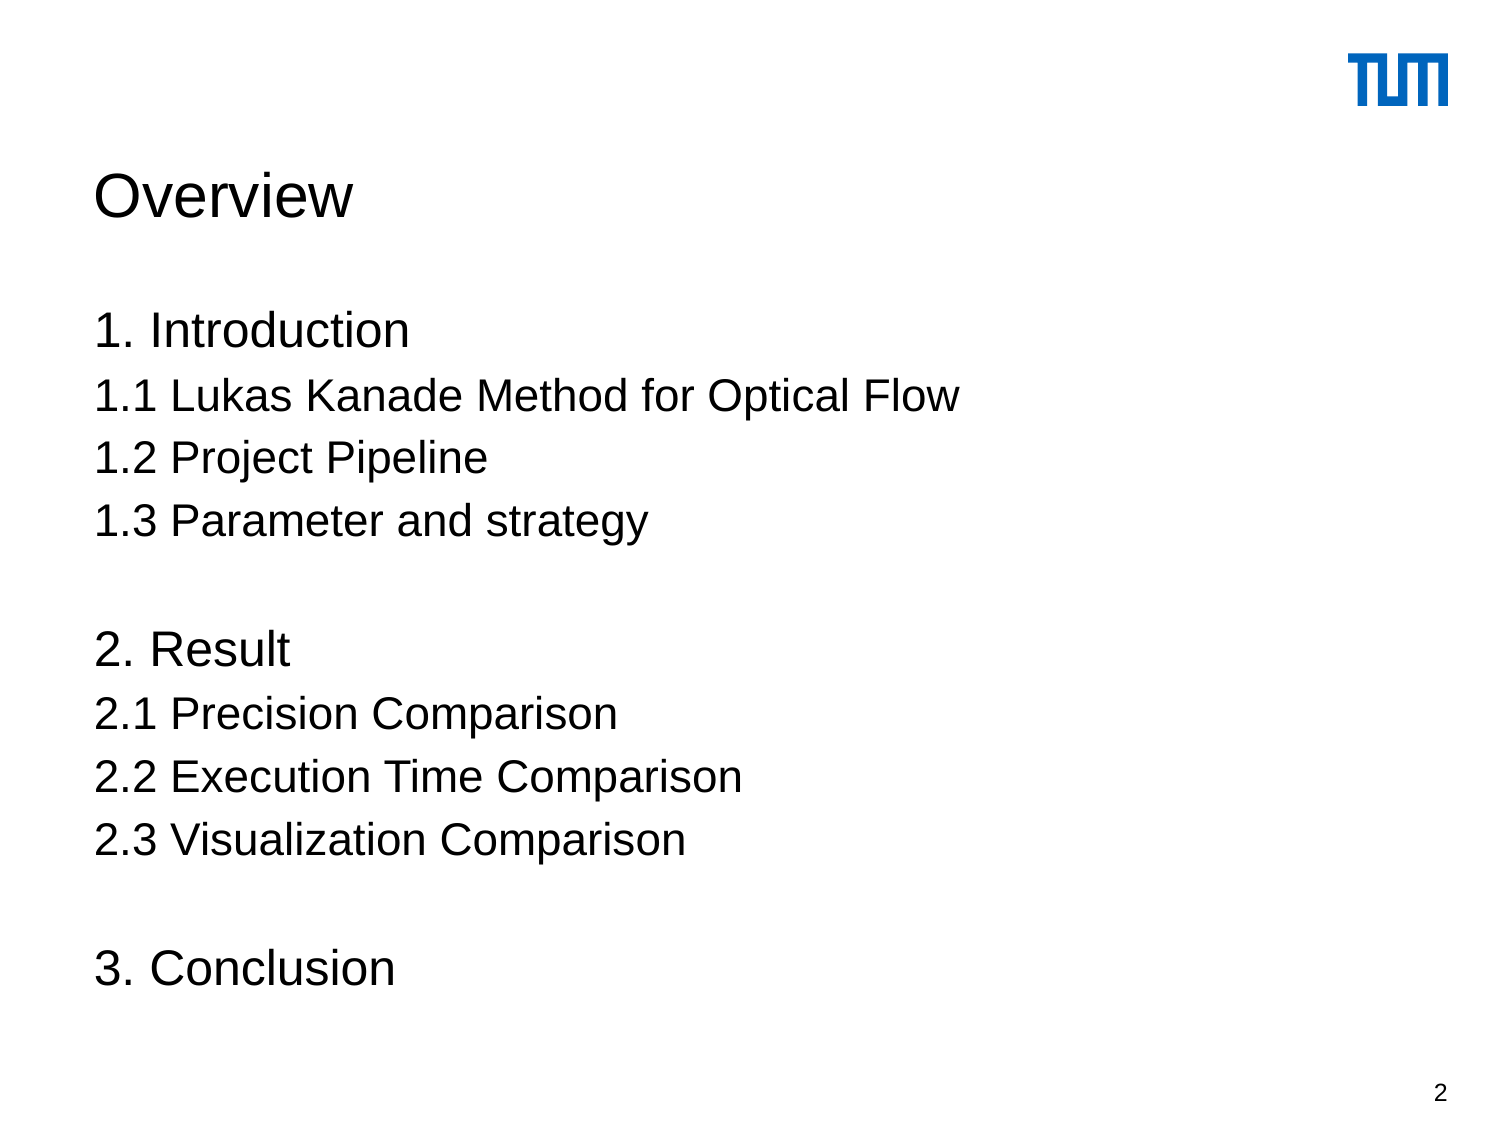

Overview
# 1. Introduction
1.1 Lukas Kanade Method for Optical Flow
1.2 Project Pipeline
1.3 Parameter and strategy
2. Result
2.1 Precision Comparison
2.2 Execution Time Comparison
2.3 Visualization Comparison
3. Conclusion